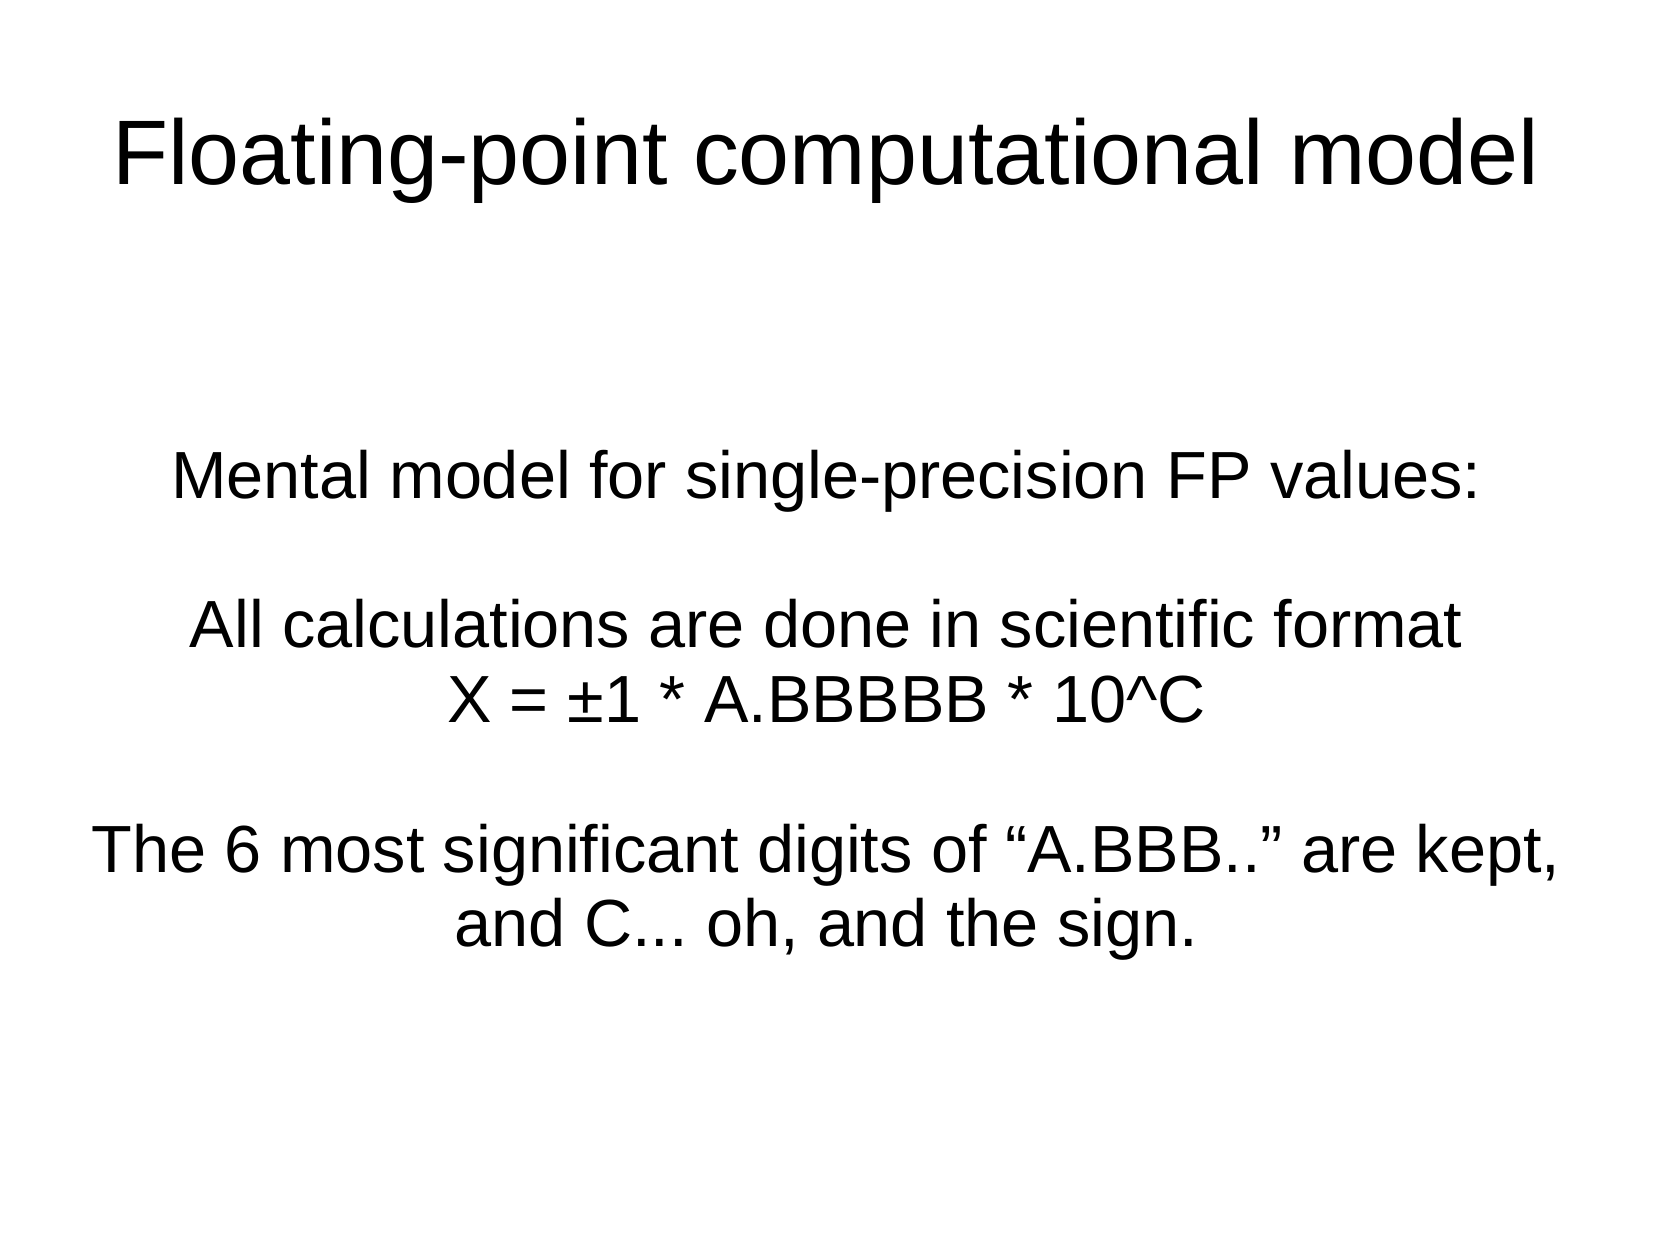

# Floating-point computational model
Mental model for single-precision FP values:
All calculations are done in scientific format
X = ±1 * A.BBBBB * 10^C
The 6 most significant digits of “A.BBB..” are kept, and C... oh, and the sign.